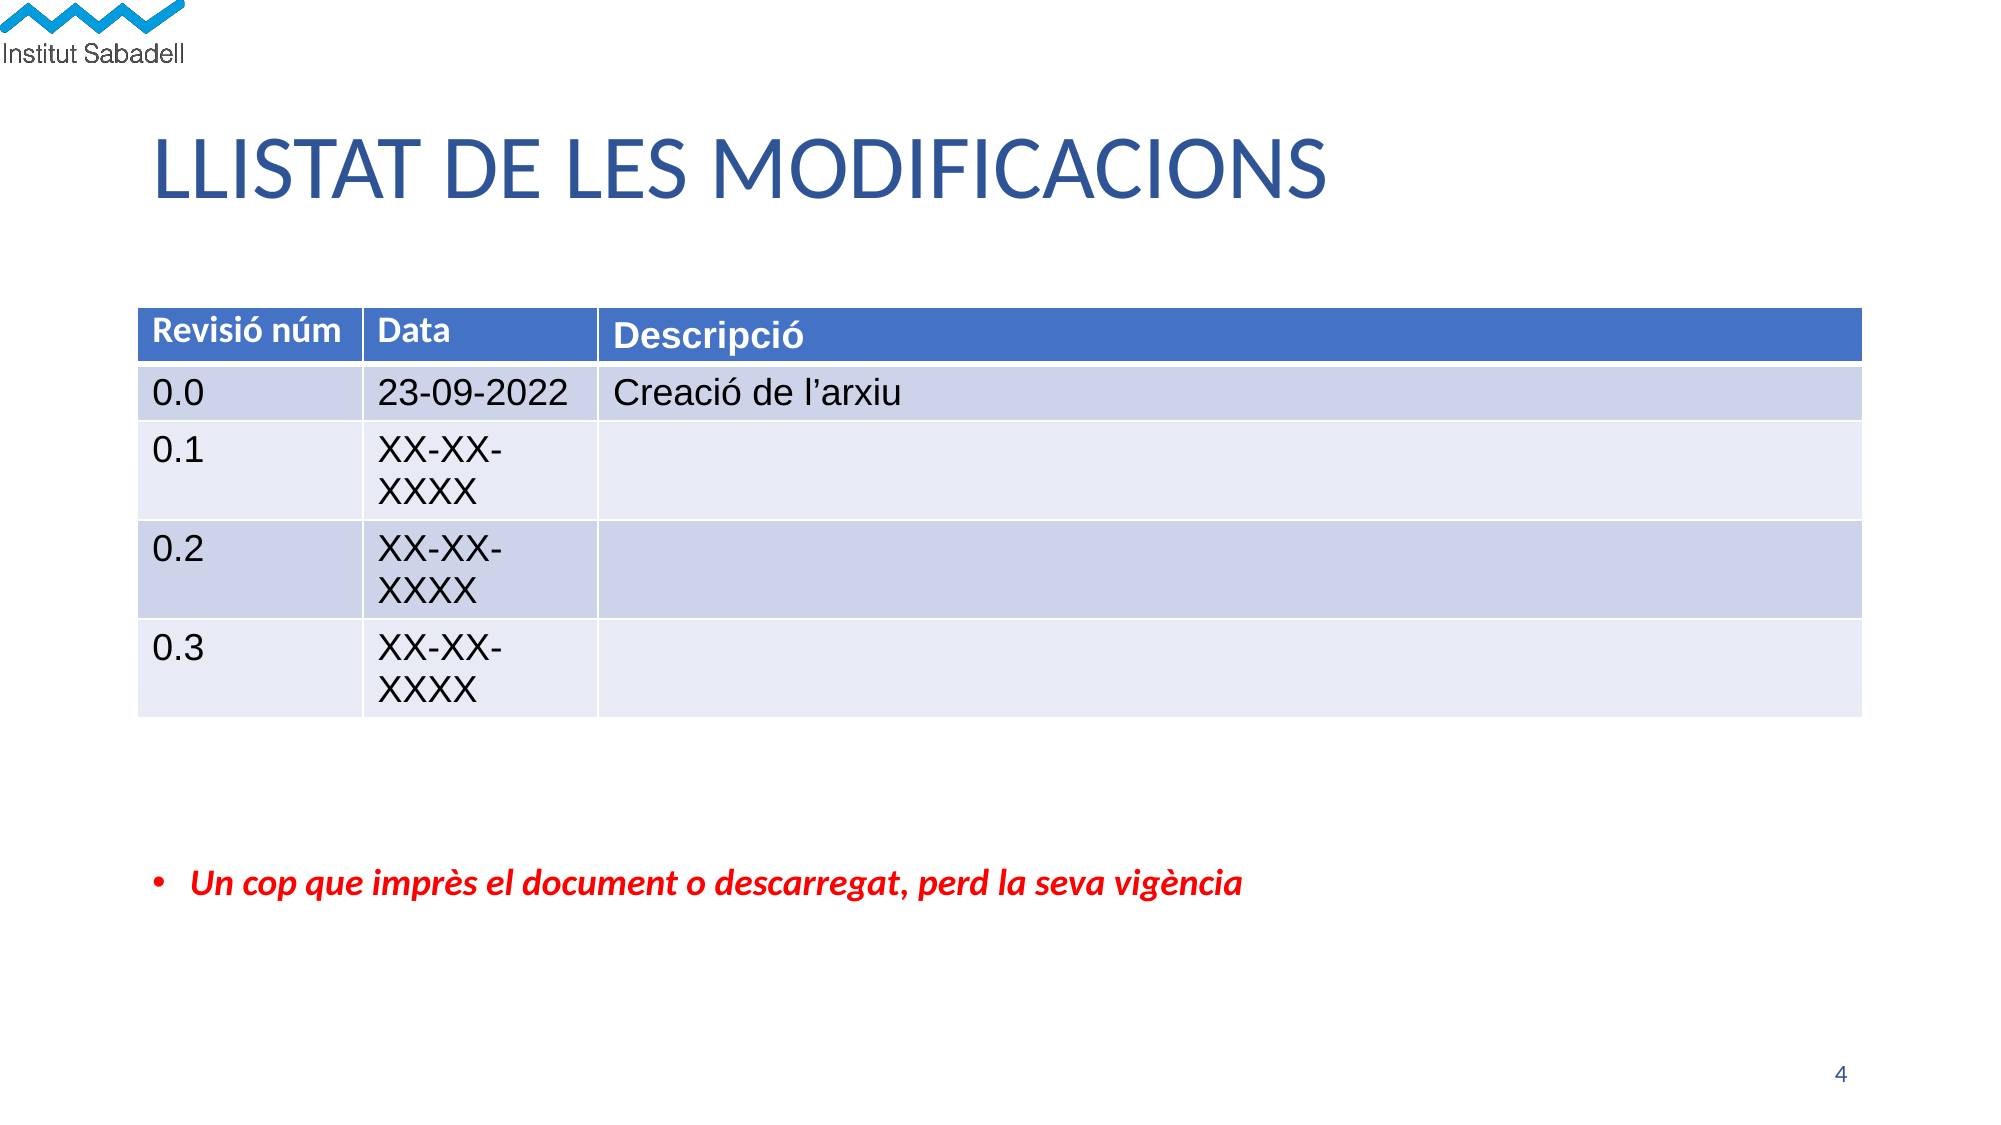

# LLISTAT DE LES MODIFICACIONS
Un cop que imprès el document o descarregat, perd la seva vigència
| Revisió núm | Data | Descripció |
| --- | --- | --- |
| 0.0 | 23-09-2022 | Creació de l’arxiu |
| 0.1 | XX-XX-XXXX | |
| 0.2 | XX-XX-XXXX | |
| 0.3 | XX-XX-XXXX | |